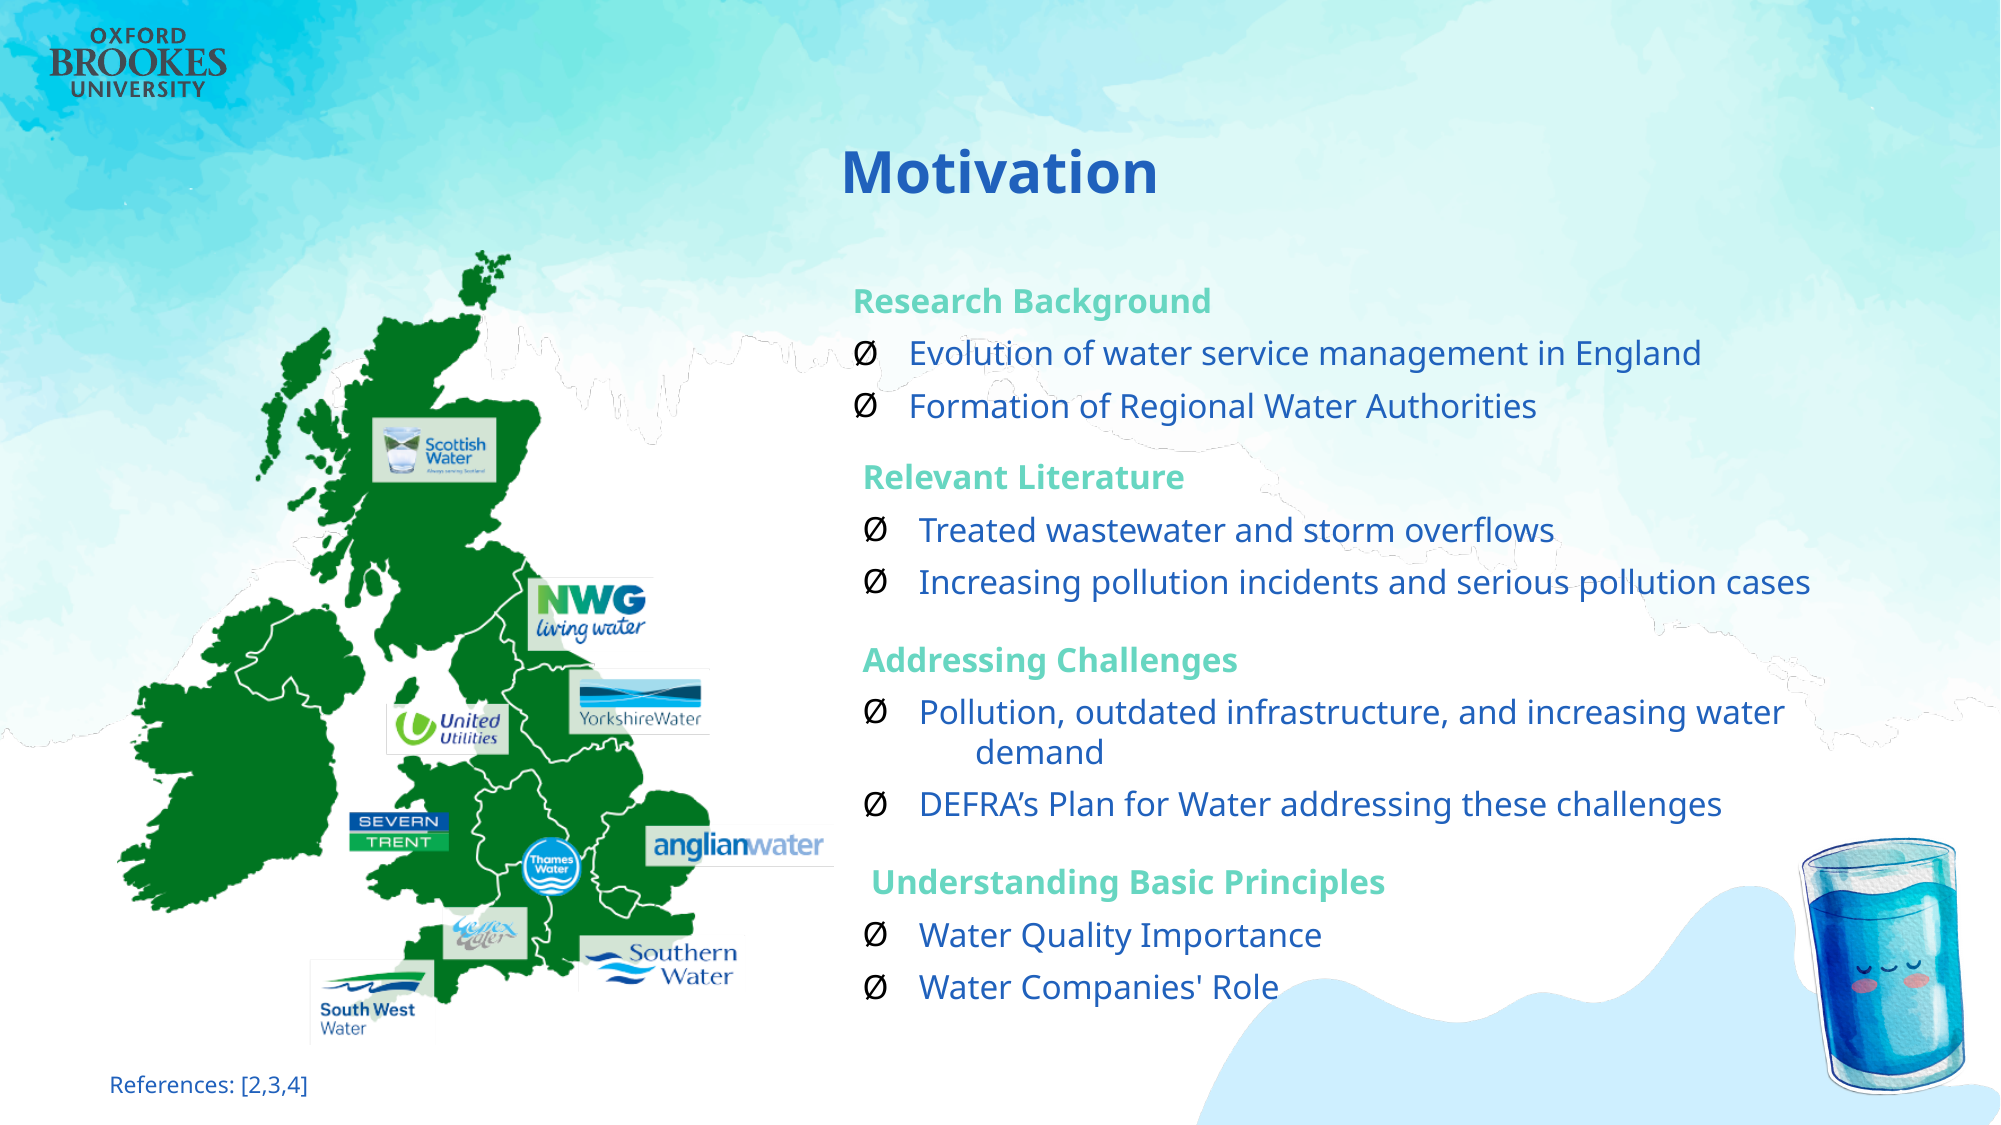

Motivation
Research Background
Evolution of water service management in England
Formation of Regional Water Authorities
Relevant Literature
Treated wastewater and storm overflows
Increasing pollution incidents and serious pollution cases
Addressing Challenges
Pollution, outdated infrastructure, and increasing water demand
DEFRA’s Plan for Water addressing these challenges
 Understanding Basic Principles
Water Quality Importance
Water Companies' Role
References: [2,3,4]